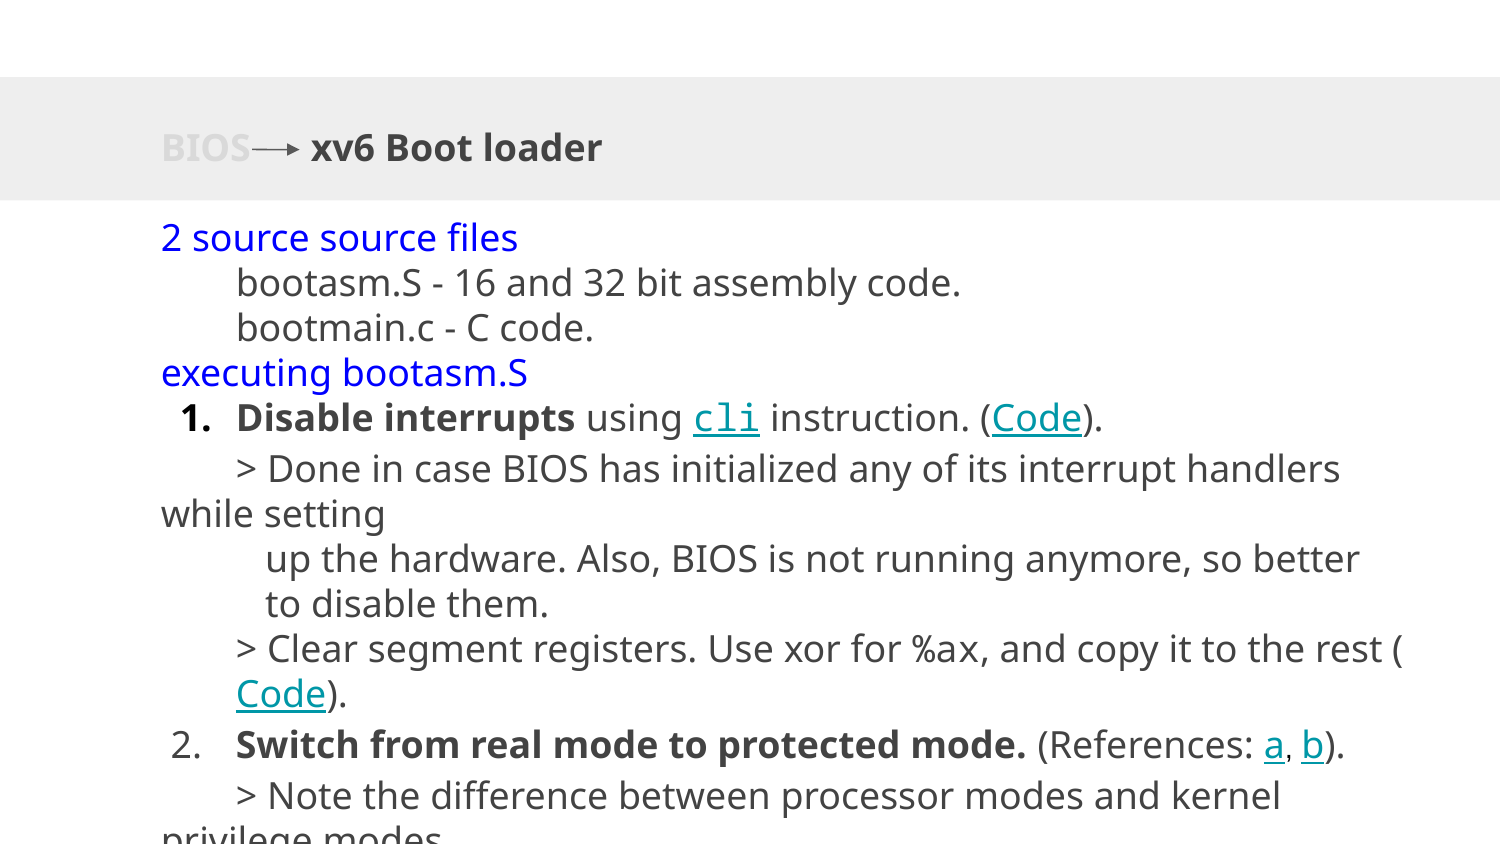

BIOS	xv6 Boot loader
2 source source files
bootasm.S - 16 and 32 bit assembly code.
bootmain.c - C code.
executing bootasm.S
Disable interrupts using cli instruction. (Code).
> Done in case BIOS has initialized any of its interrupt handlers while setting
 up the hardware. Also, BIOS is not running anymore, so better
 to disable them.
> Clear segment registers. Use xor for %ax, and copy it to the rest (Code).
 2. 	Switch from real mode to protected mode. (References: a, b).
	> Note the difference between processor modes and kernel privilege modes
	> We do the above switch to increase the size of the memory we can
	 address.